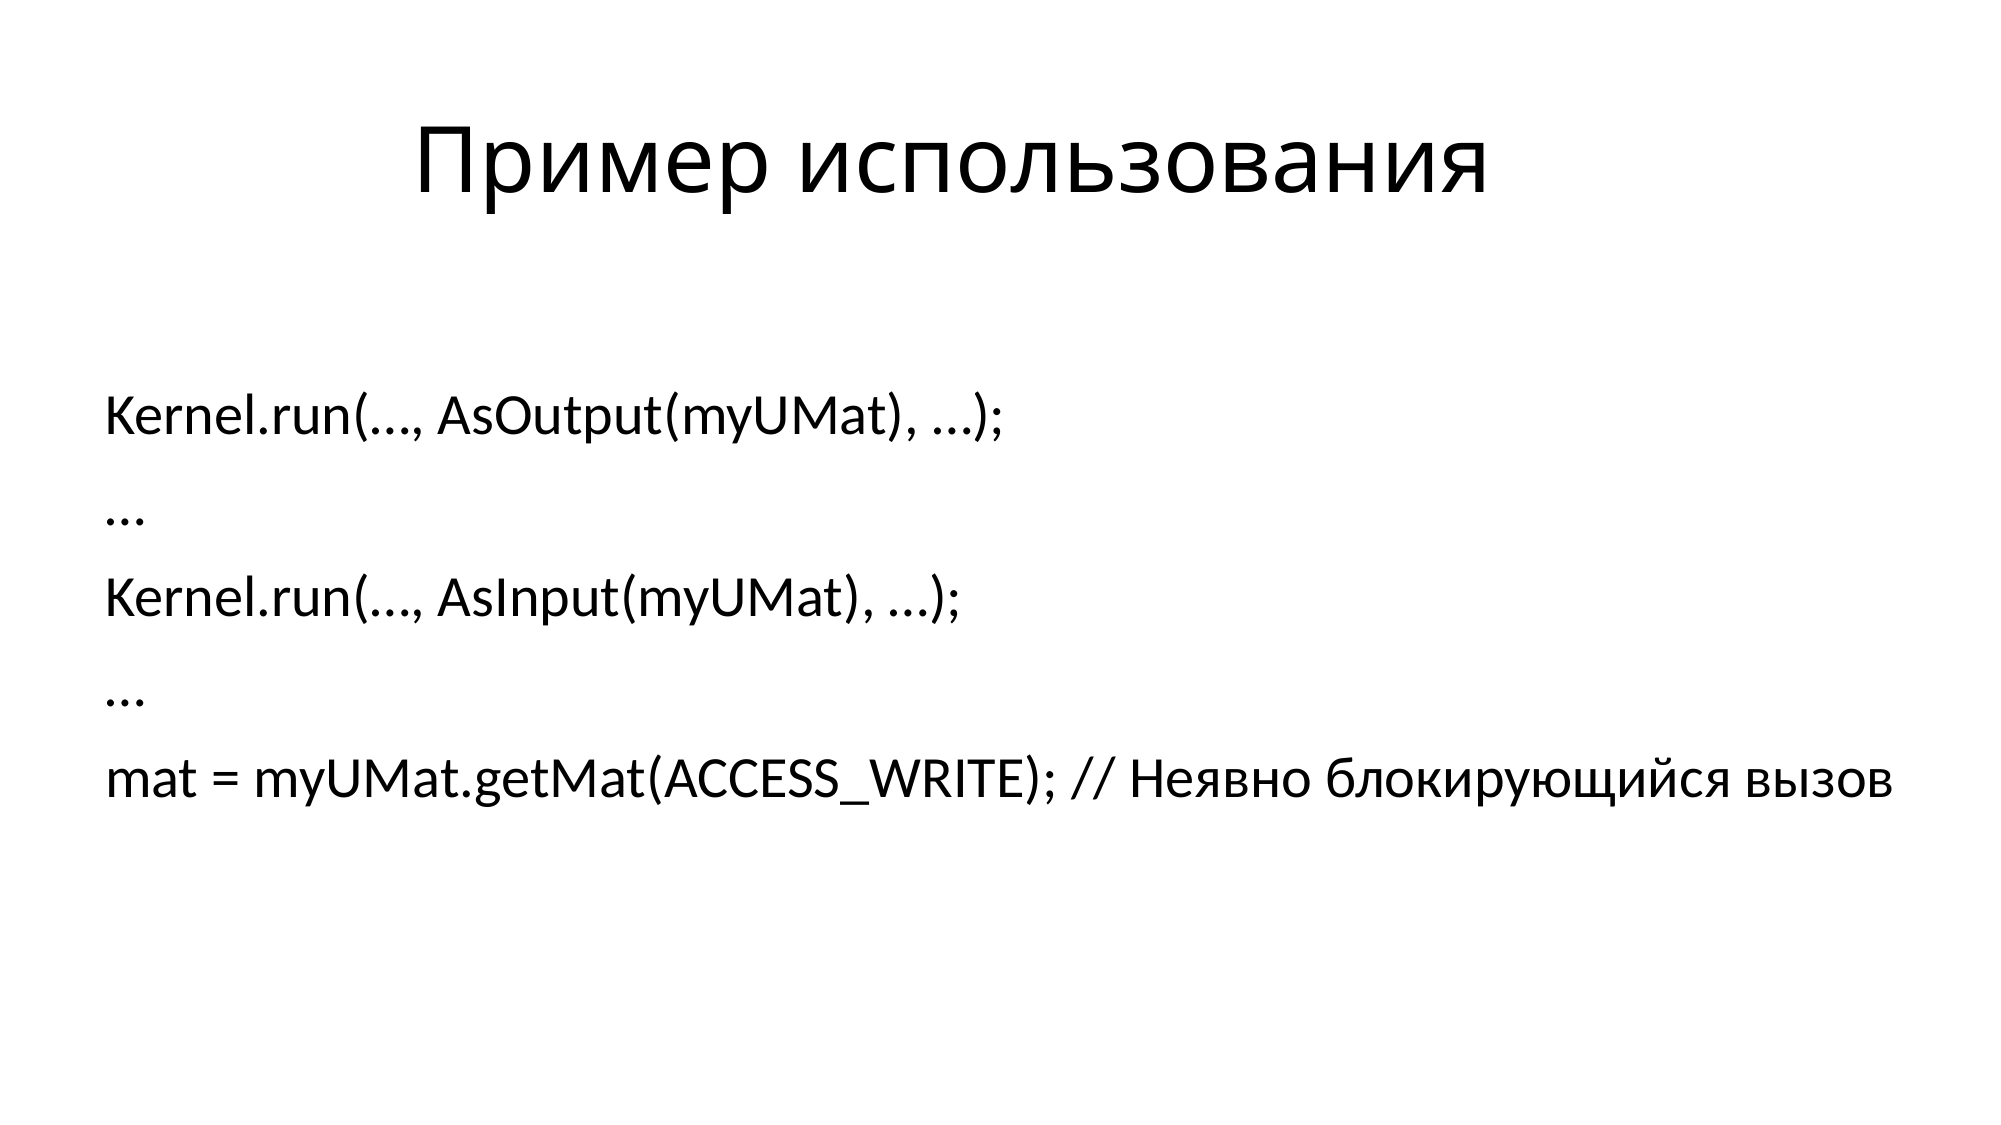

# Пример использования
Kernel.run(…, AsOutput(myUMat), …);
…
Kernel.run(…, AsInput(myUMat), …);
…
mat = myUMat.getMat(ACCESS_WRITE); // Неявно блокирующийся вызов